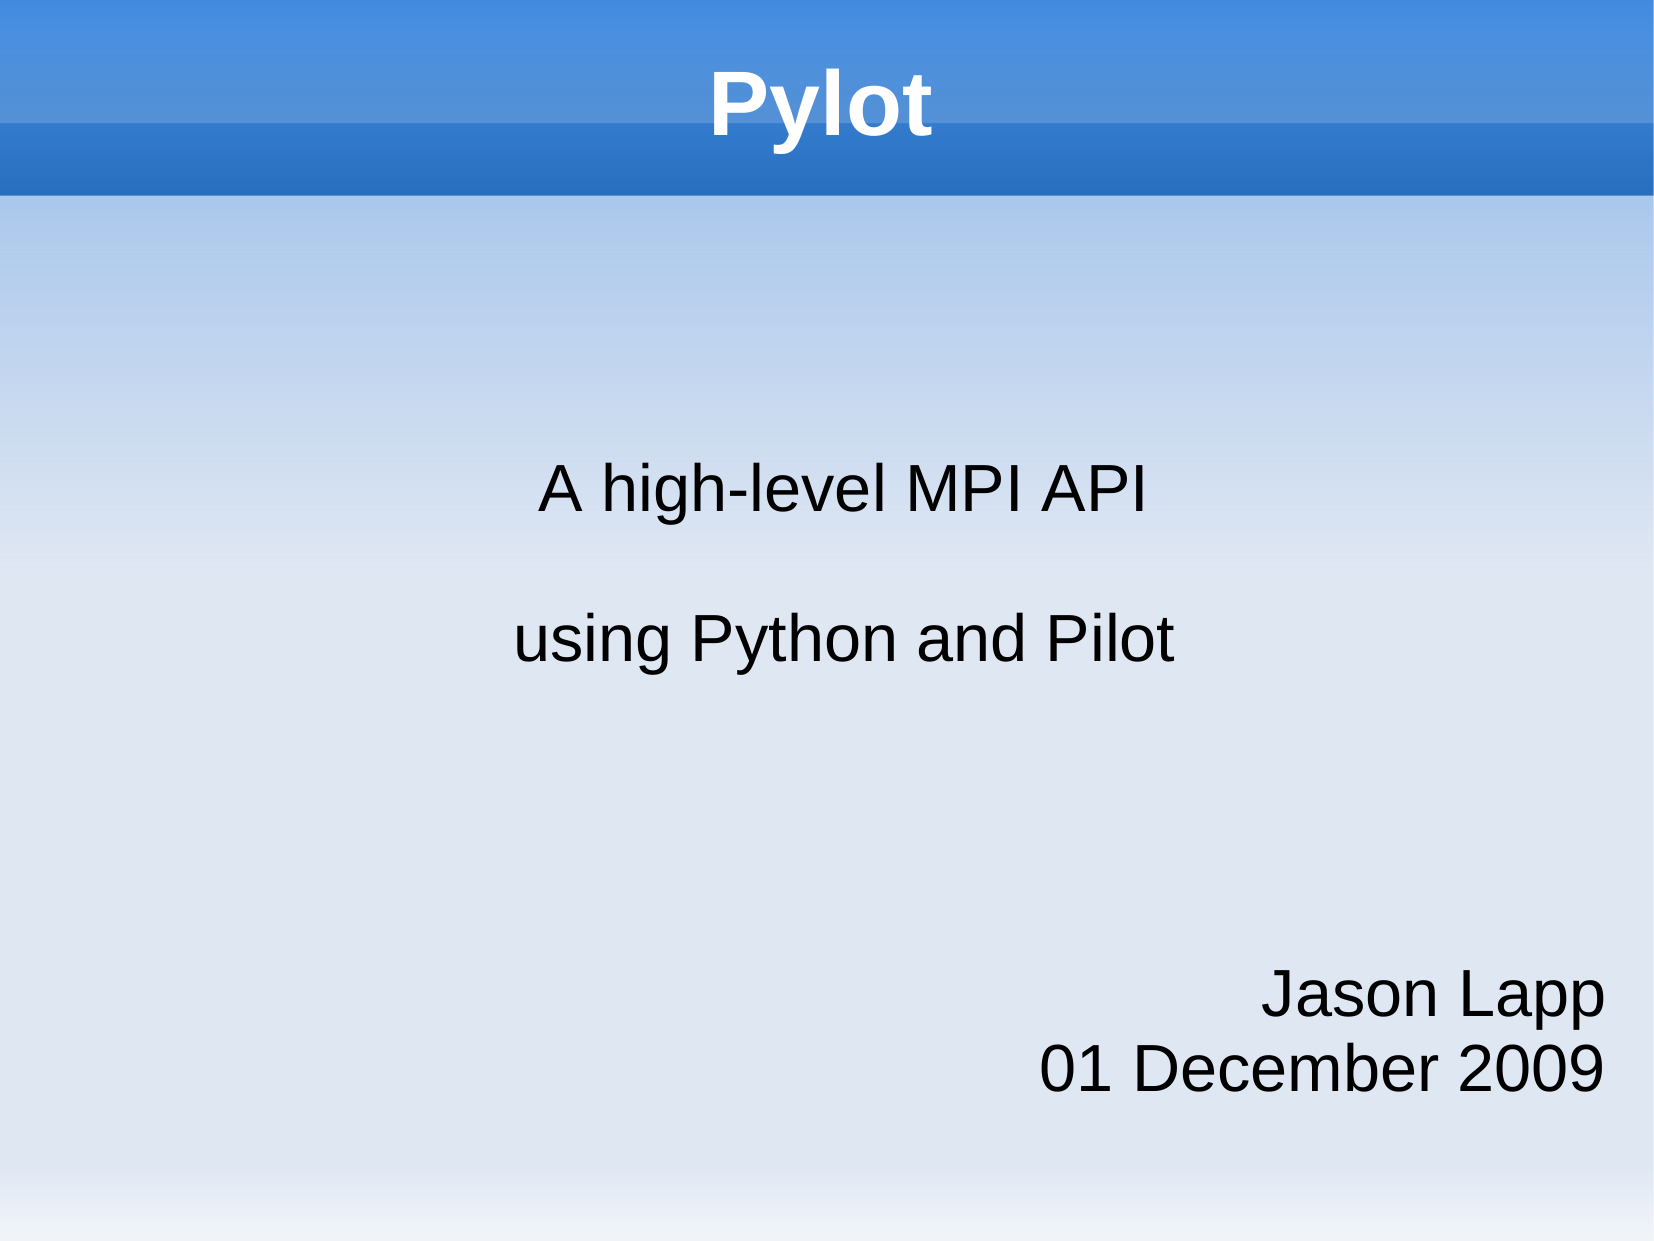

# Pylot
A high-level MPI API
using Python and Pilot
Jason Lapp
01 December 2009